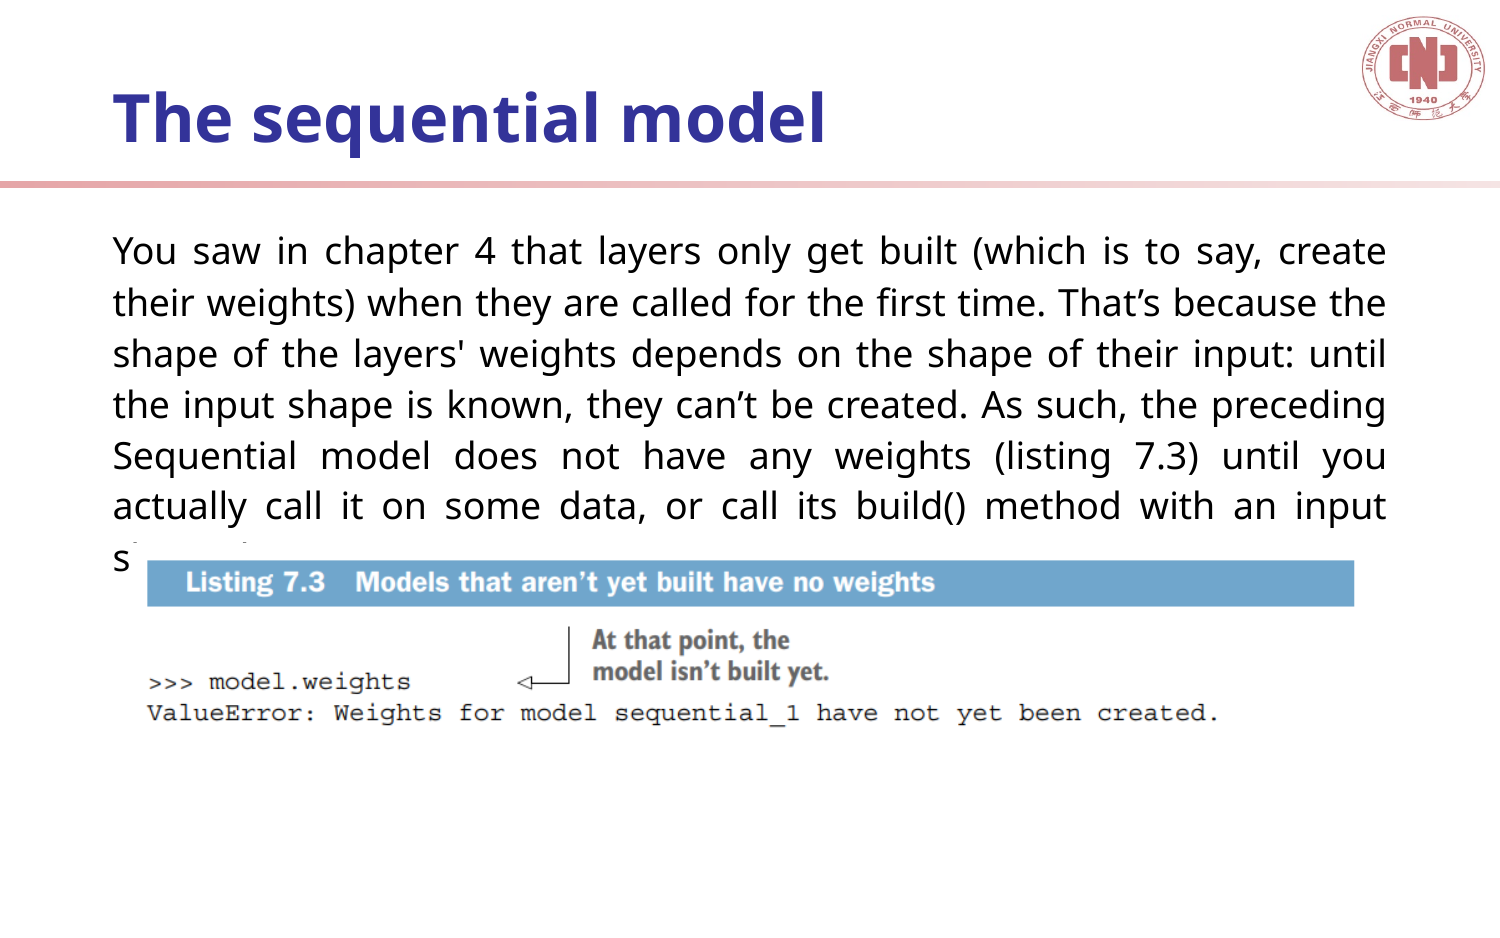

# The sequential model
You saw in chapter 4 that layers only get built (which is to say, create their weights) when they are called for the first time. That’s because the shape of the layers' weights depends on the shape of their input: until the input shape is known, they can’t be created. As such, the preceding Sequential model does not have any weights (listing 7.3) until you actually call it on some data, or call its build() method with an input shape (listing 7.4).